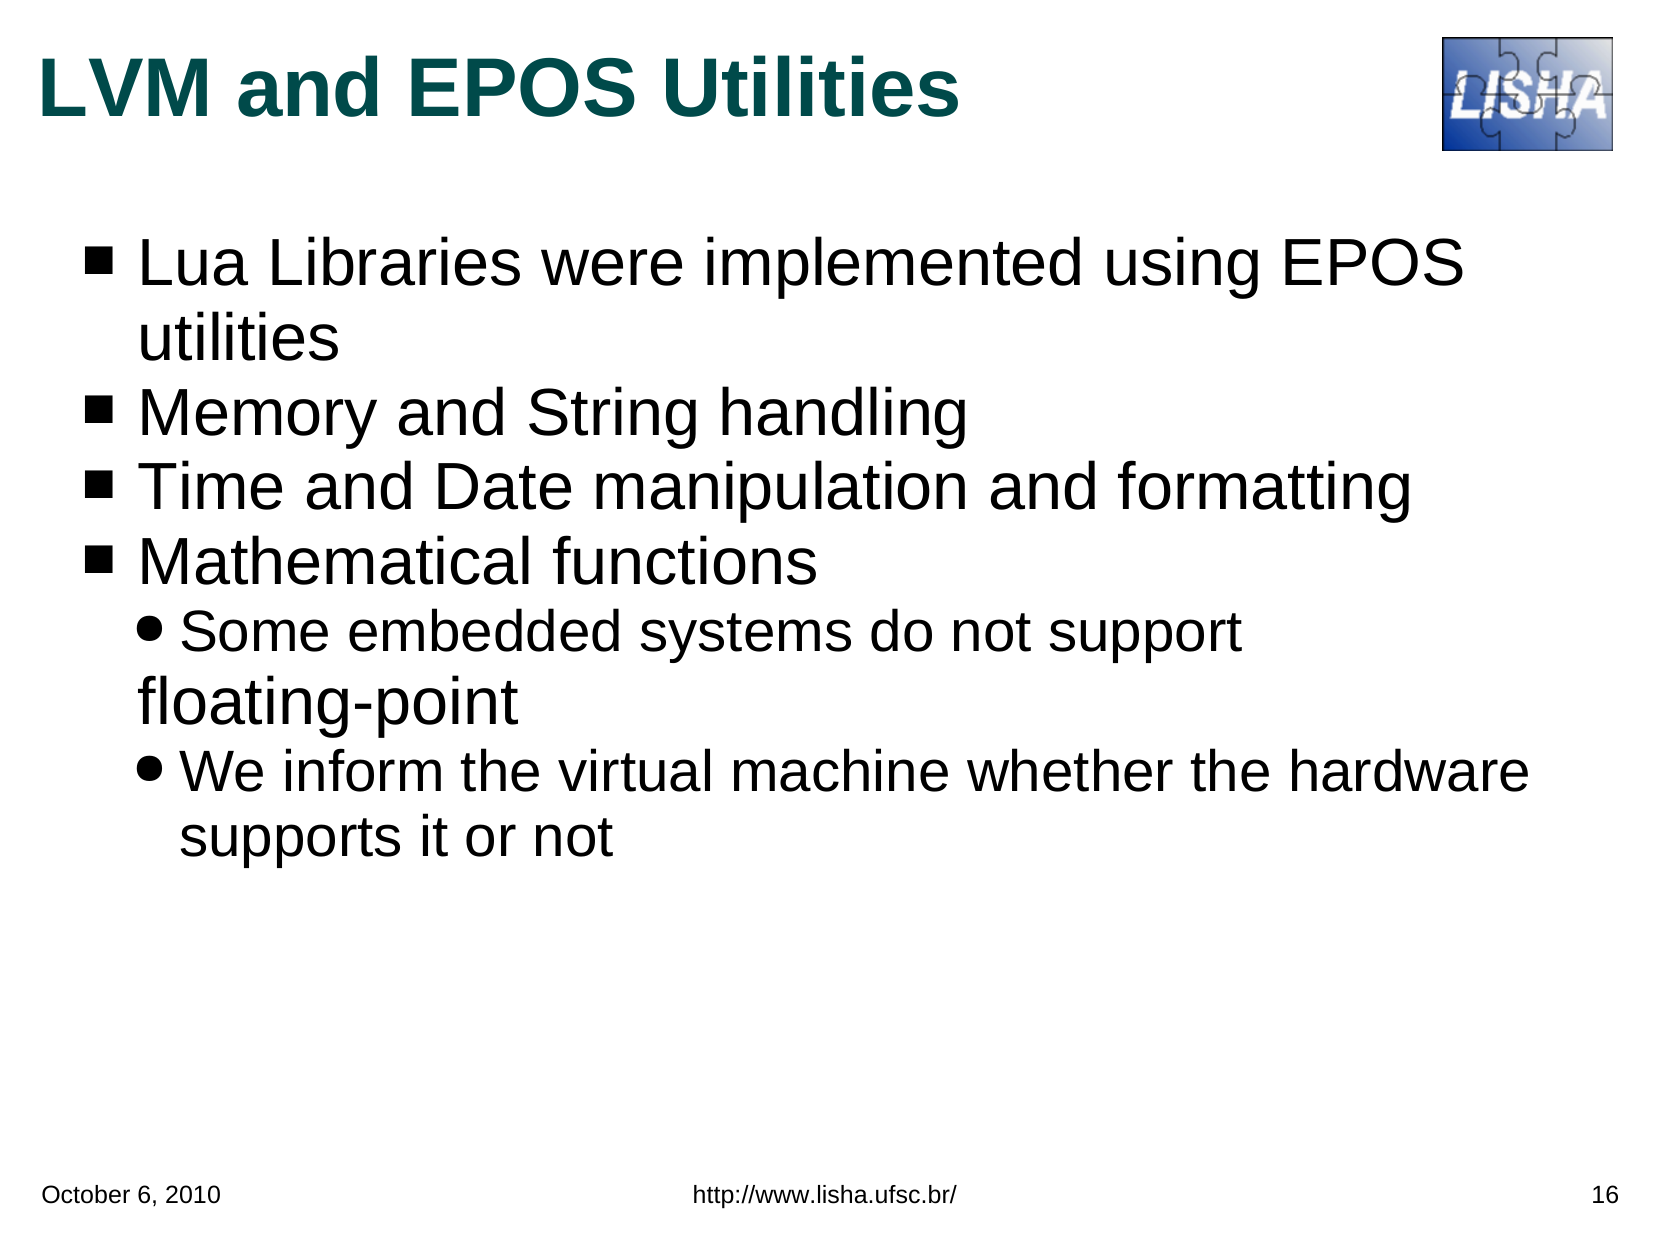

# LVM and EPOS Utilities
Lua Libraries were implemented using EPOS utilities
Memory and String handling
Time and Date manipulation and formatting
Mathematical functions
Some embedded systems do not support
floating-point
We inform the virtual machine whether the hardware supports it or not